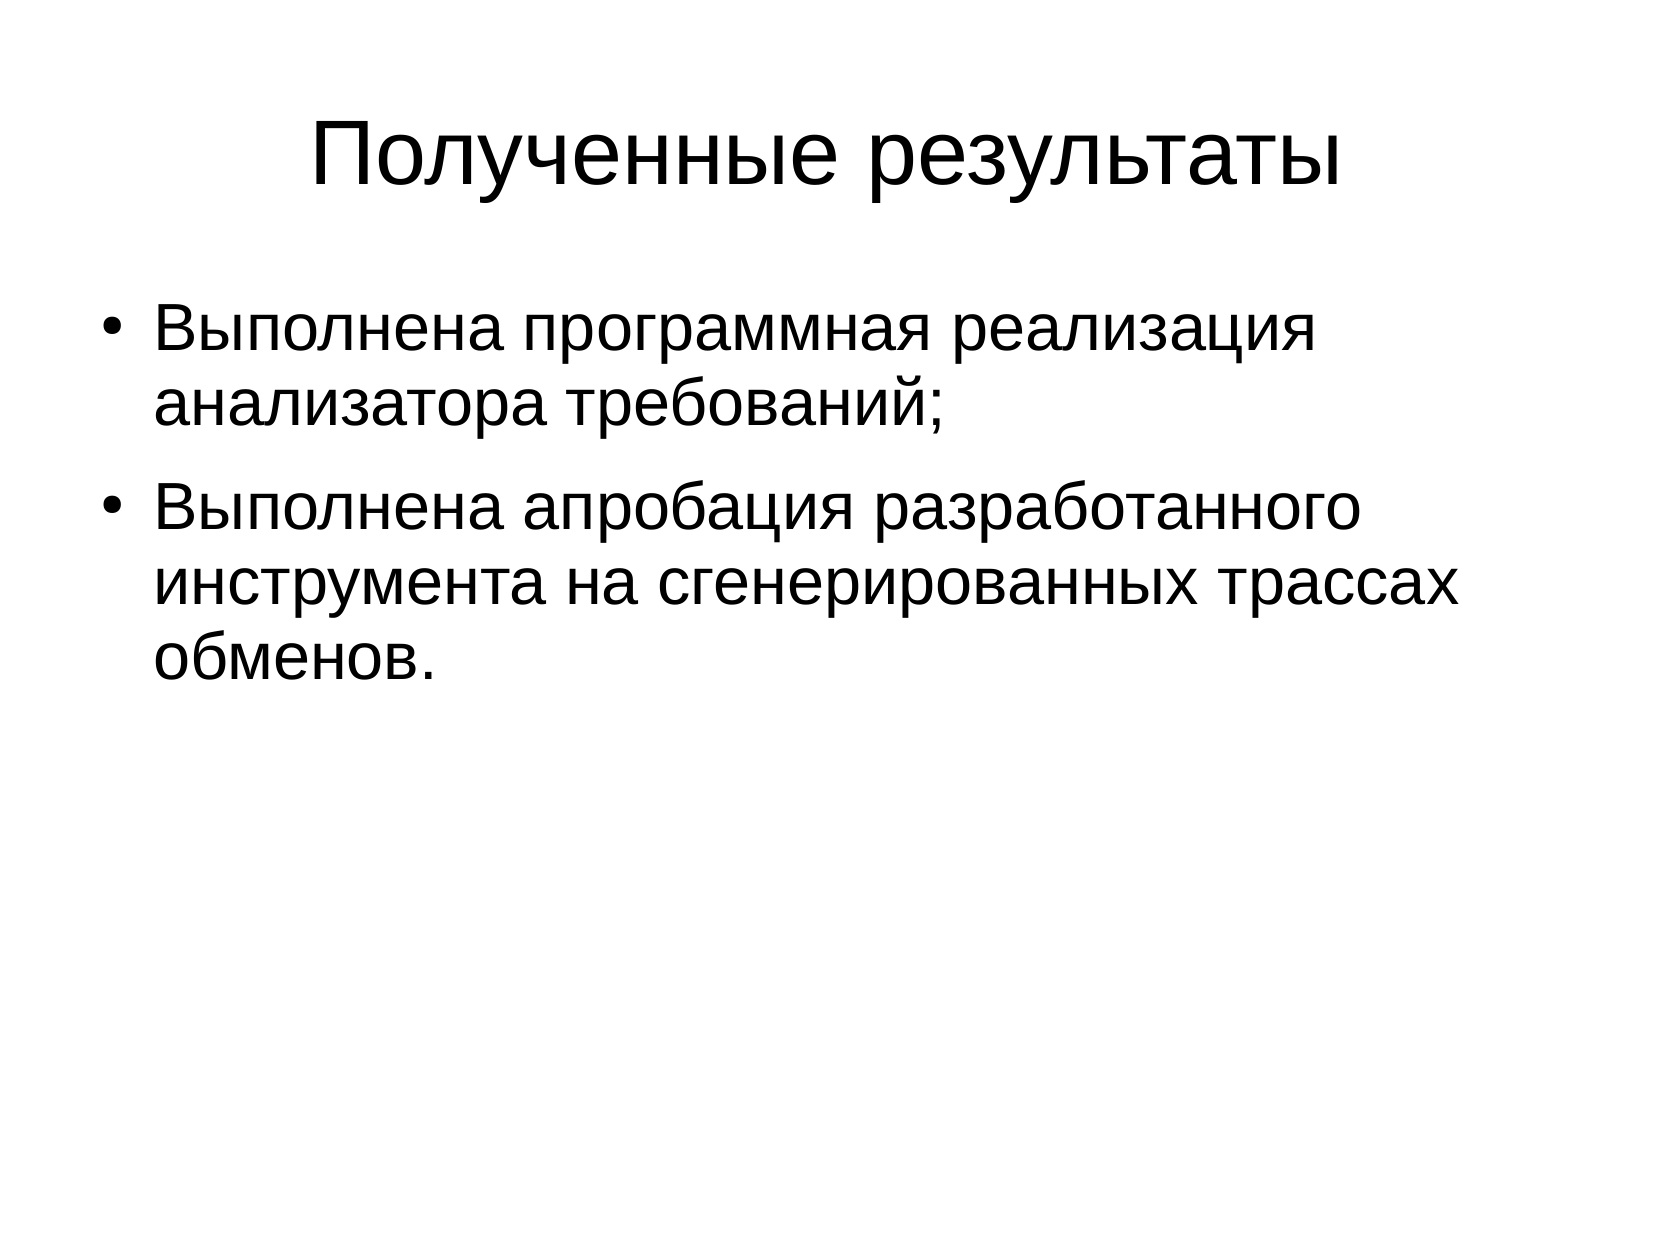

# Полученные результаты
Выполнена программная реализация анализатора требований;
Выполнена апробация разработанного инструмента на сгенерированных трассах обменов.